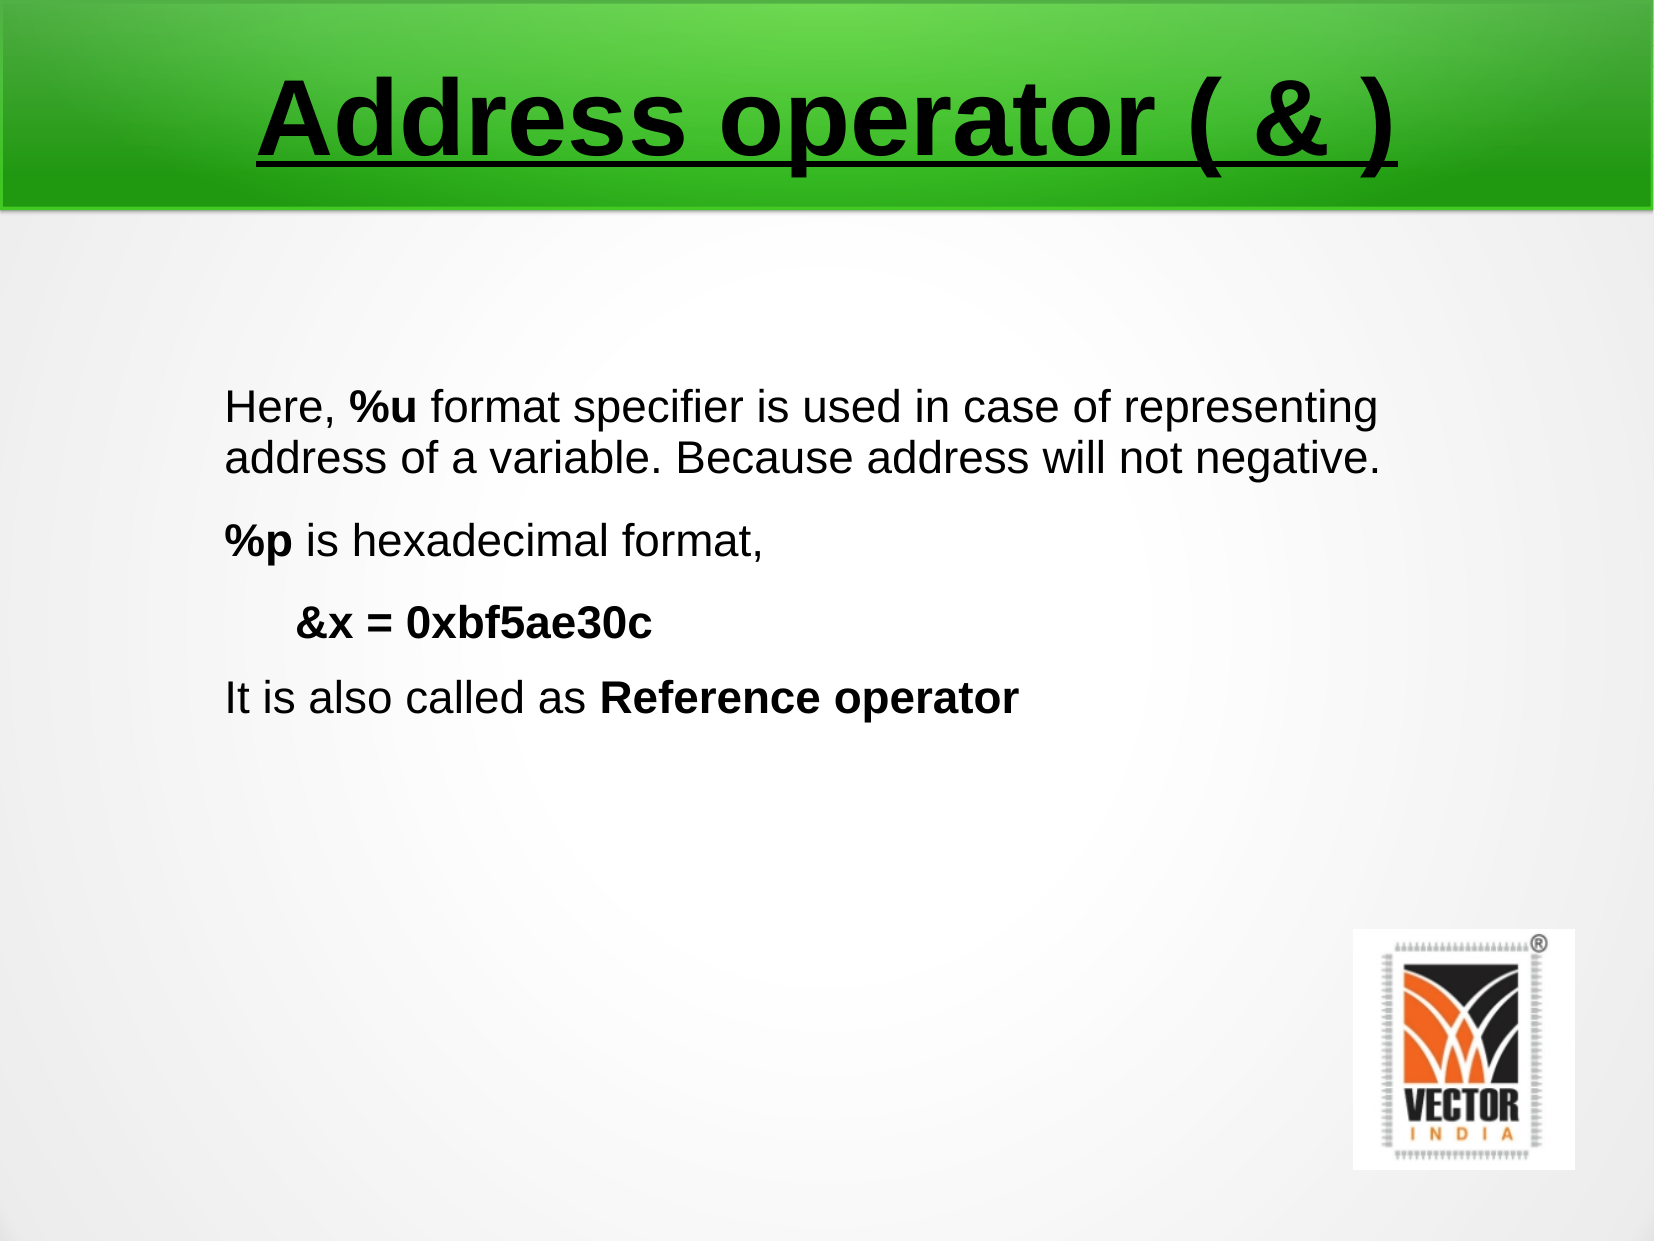

# Address operator ( & )
Here, %u format specifier is used in case of representing address of a variable. Because address will not negative.
%p is hexadecimal format,
&x = 0xbf5ae30c
It is also called as Reference operator